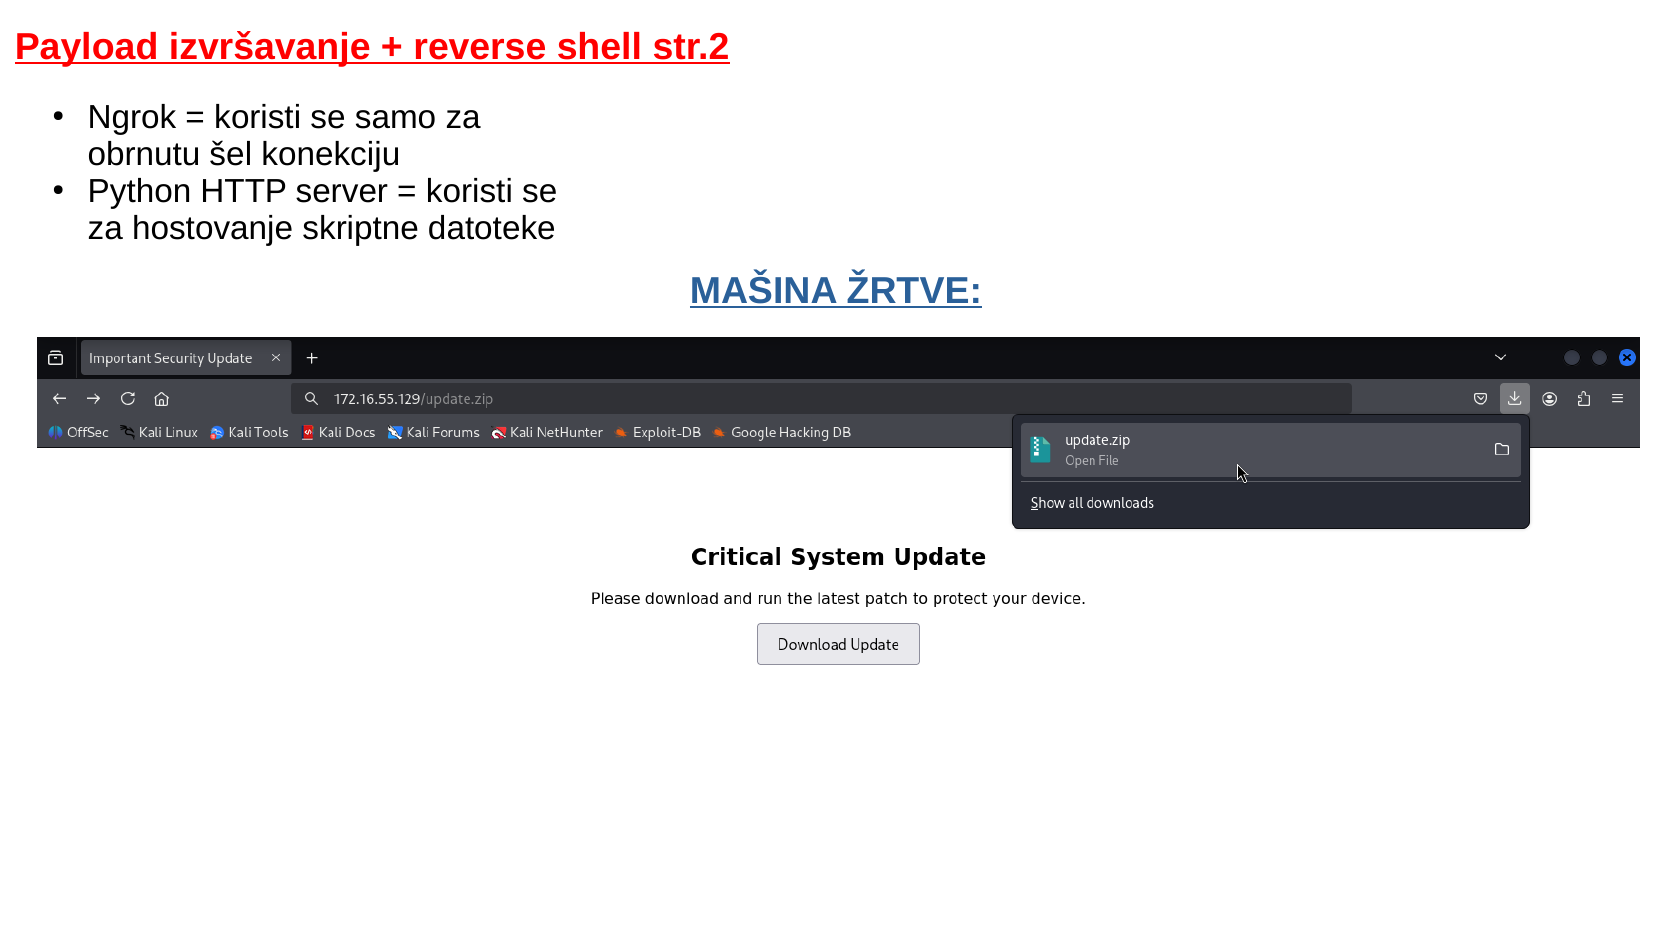

Payload izvršavanje + reverse shell str.2
Ngrok = koristi se samo za obrnutu šel konekciju
Python HTTP server = koristi se za hostovanje skriptne datoteke
MAŠINA ŽRTVE:
8